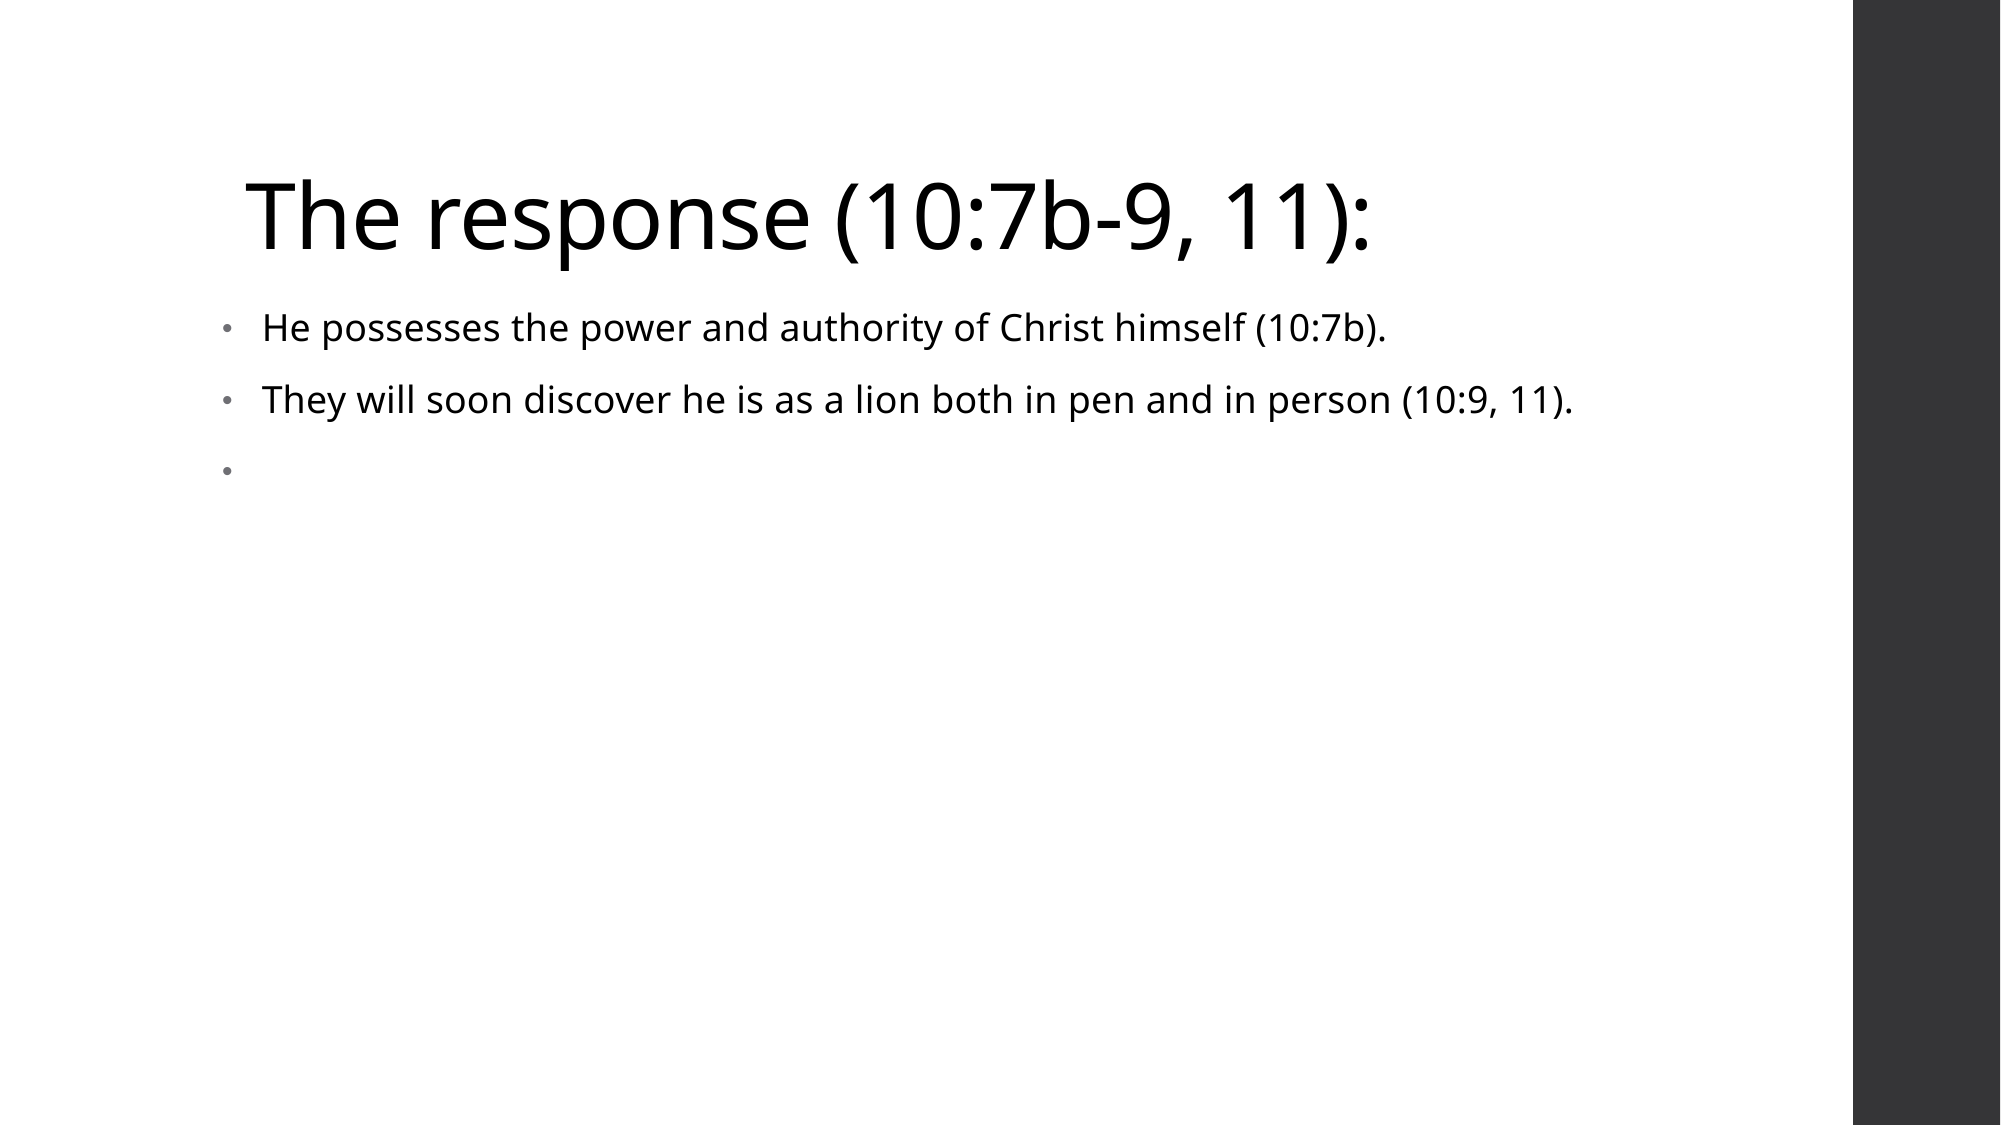

# The response (10:7b-9, 11):
 He possesses the power and authority of Christ himself (10:7b).
 They will soon discover he is as a lion both in pen and in person (10:9, 11).